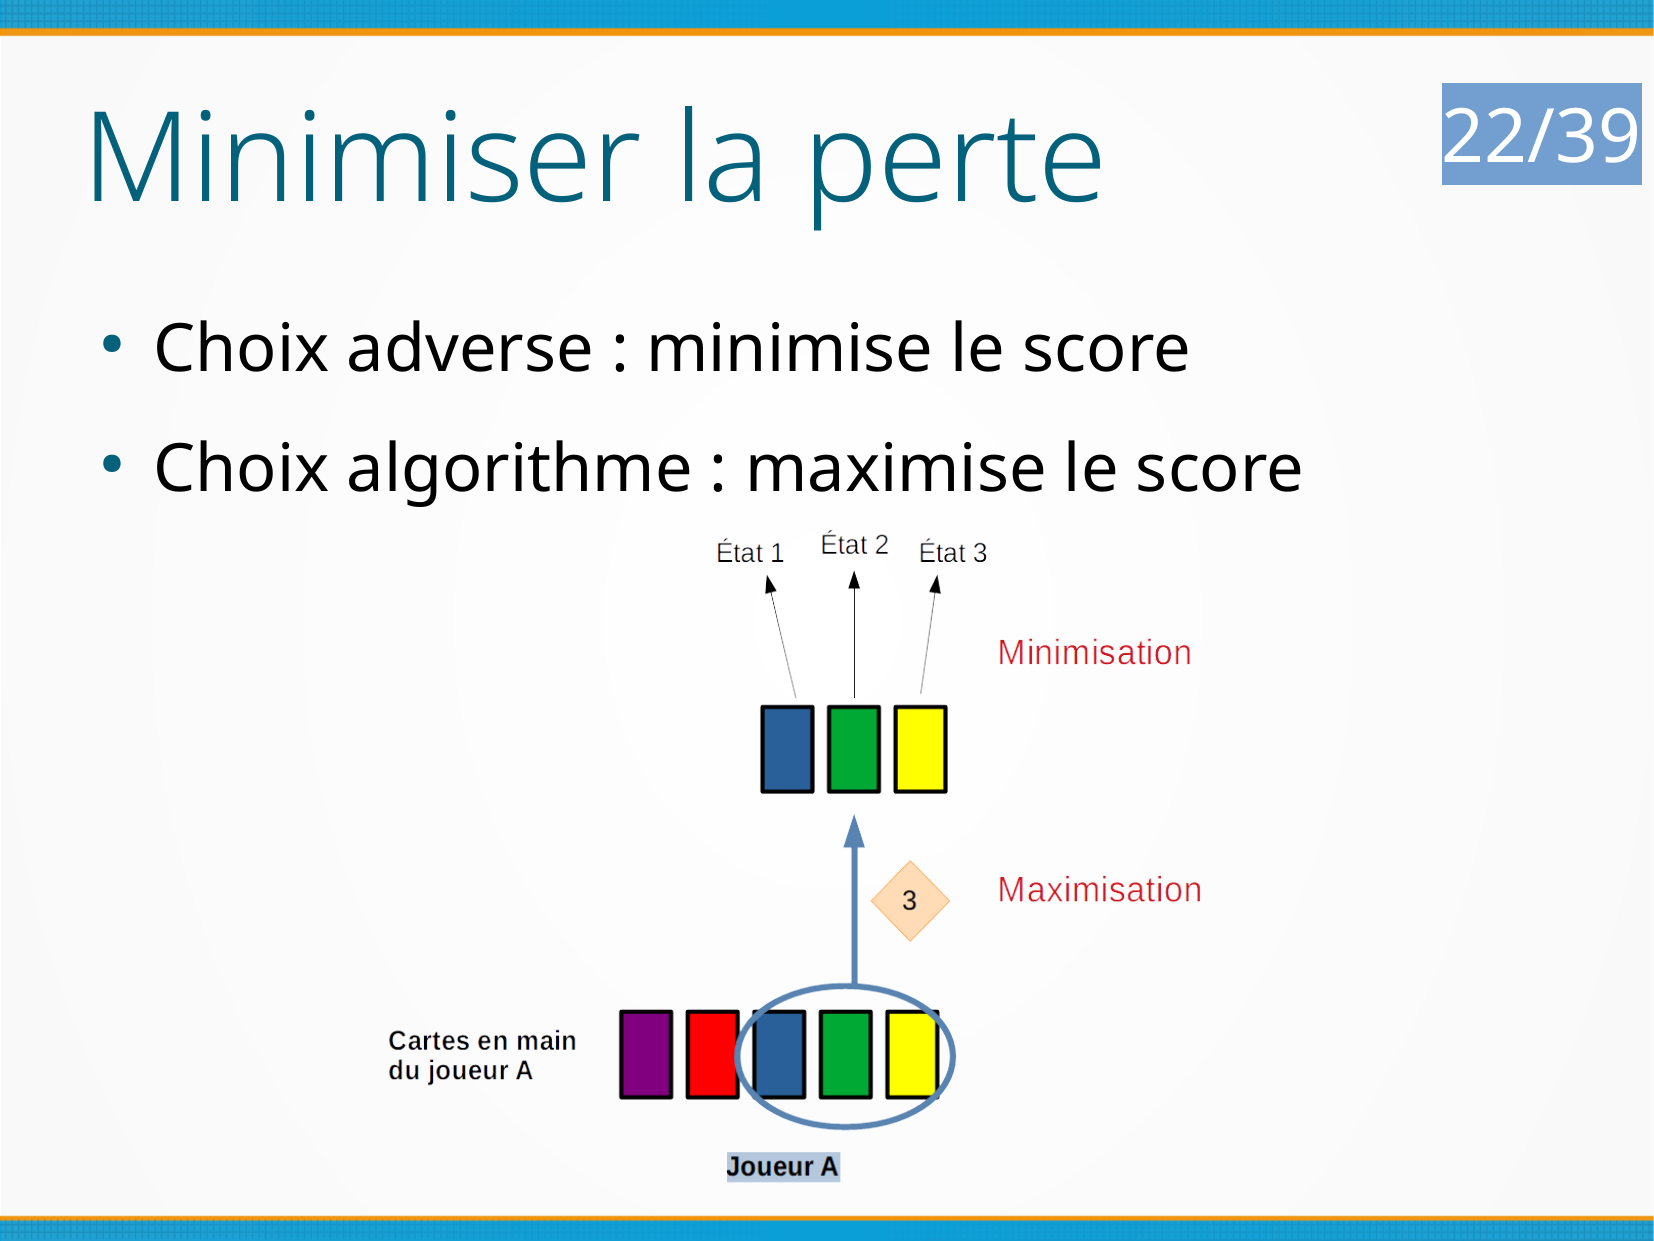

# Minimiser la perte
22
Choix adverse : minimise le score
Choix algorithme : maximise le score